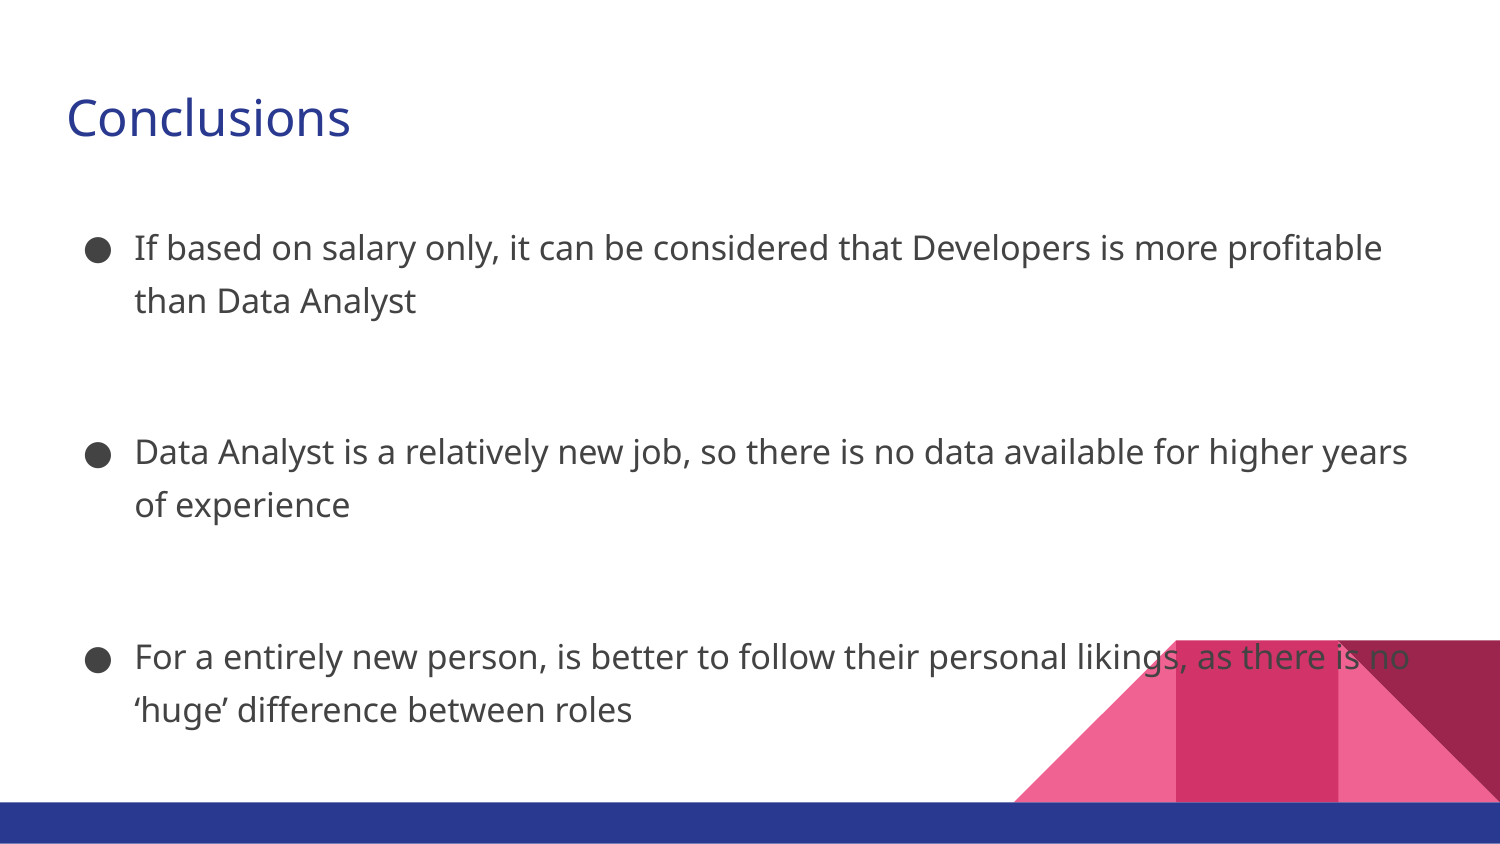

# Conclusions
If based on salary only, it can be considered that Developers is more profitable than Data Analyst
Data Analyst is a relatively new job, so there is no data available for higher years of experience
For a entirely new person, is better to follow their personal likings, as there is no ‘huge’ difference between roles